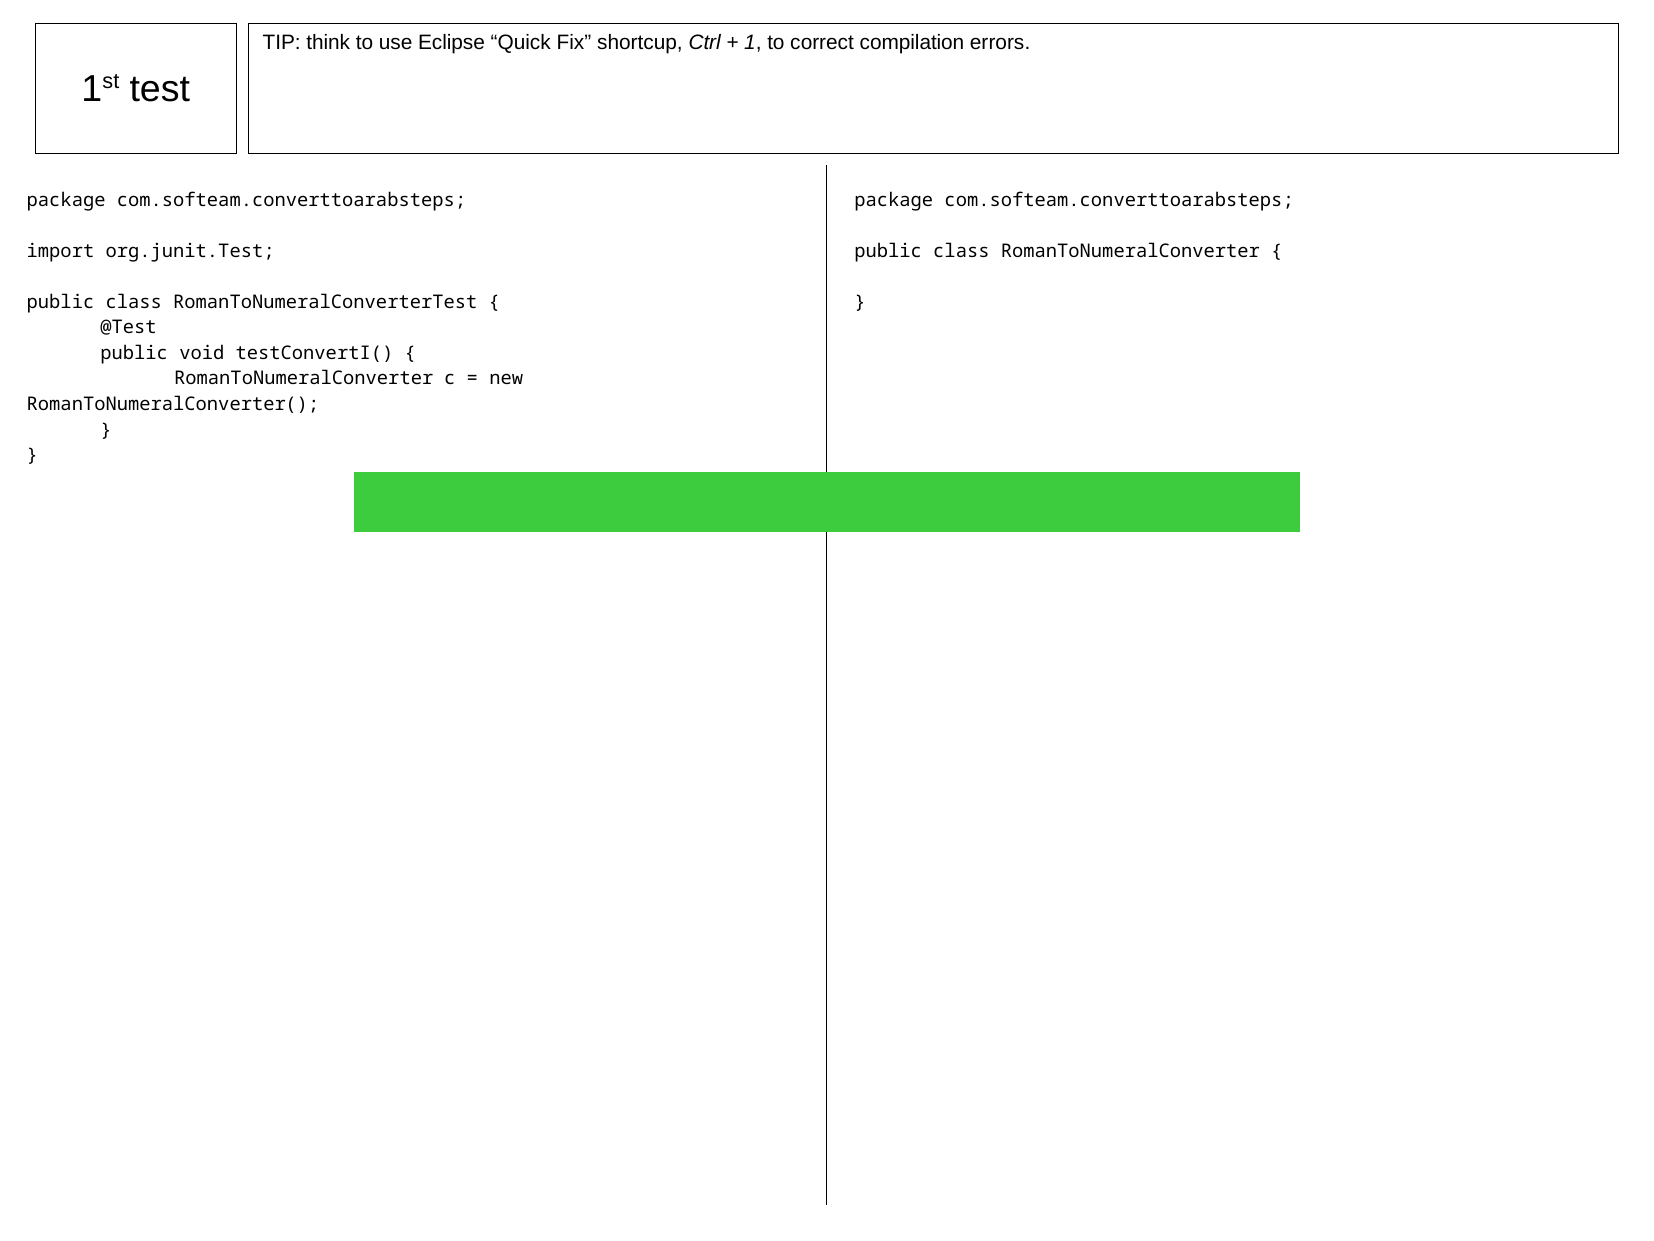

1st test
TIP: think to use Eclipse “Quick Fix” shortcup, Ctrl + 1, to correct compilation errors.
package com.softeam.converttoarabsteps;
public class RomanToNumeralConverter {
}
package com.softeam.converttoarabsteps;
import org.junit.Test;
public class RomanToNumeralConverterTest {
	@Test
	public void testConvertI() {
		RomanToNumeralConverter c = new RomanToNumeralConverter();
	}
}